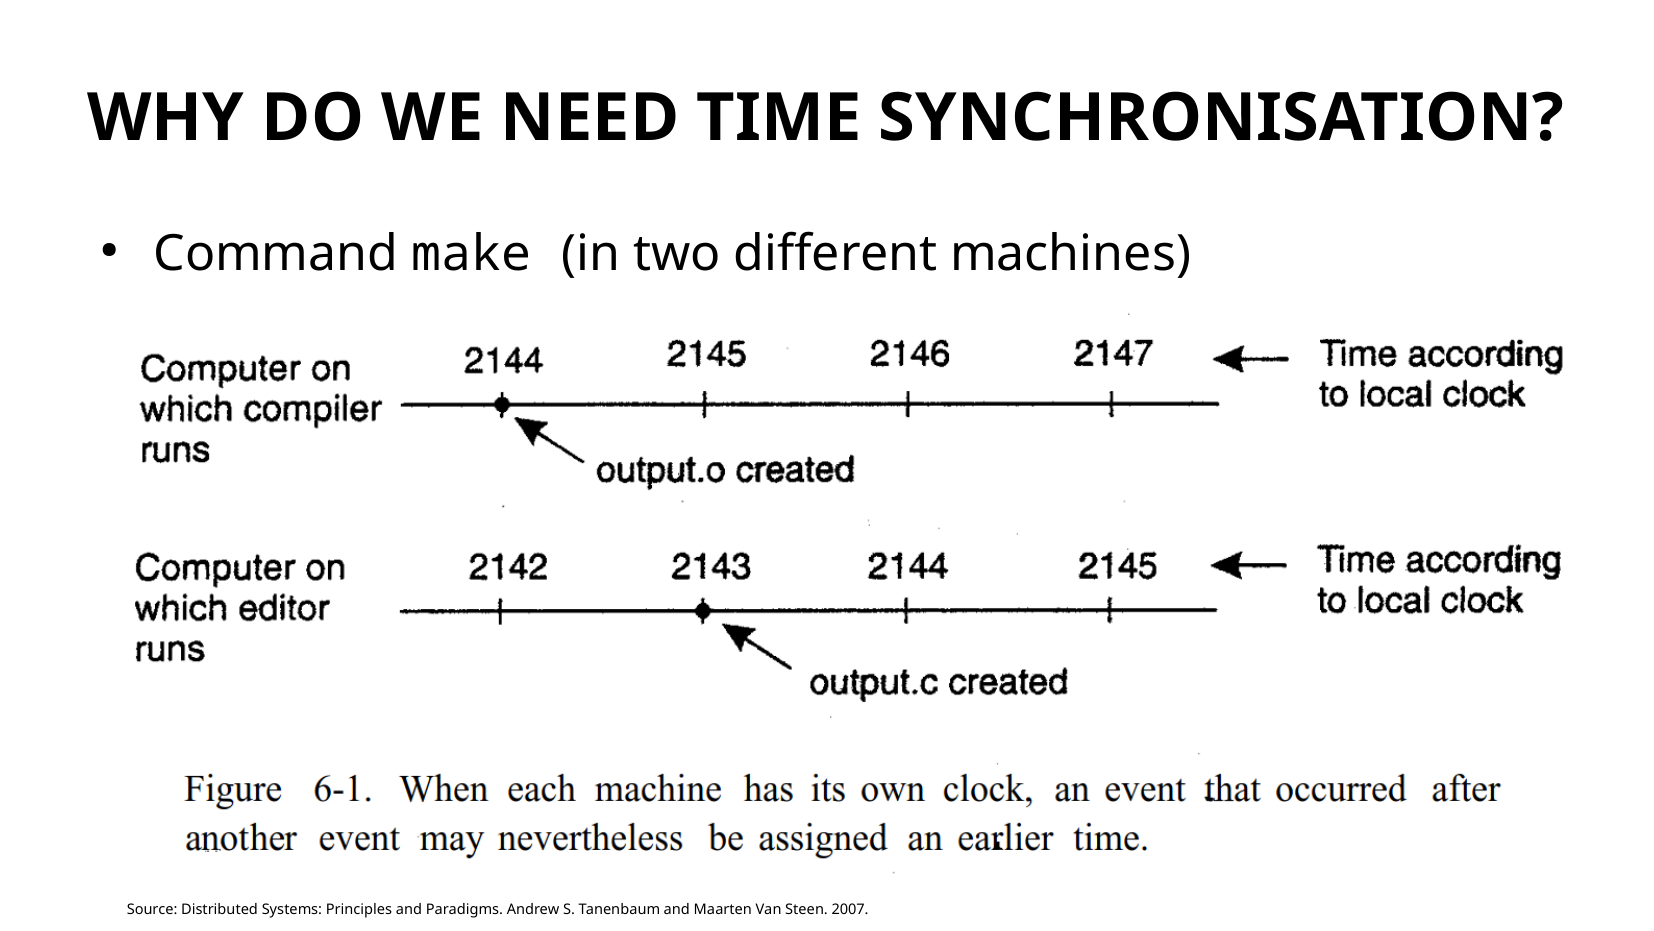

# WHY DO WE NEED TIME SYNCHRONISATION?
Command make (in two different machines)
Source: Distributed Systems: Principles and Paradigms. Andrew S. Tanenbaum and Maarten Van Steen. 2007.